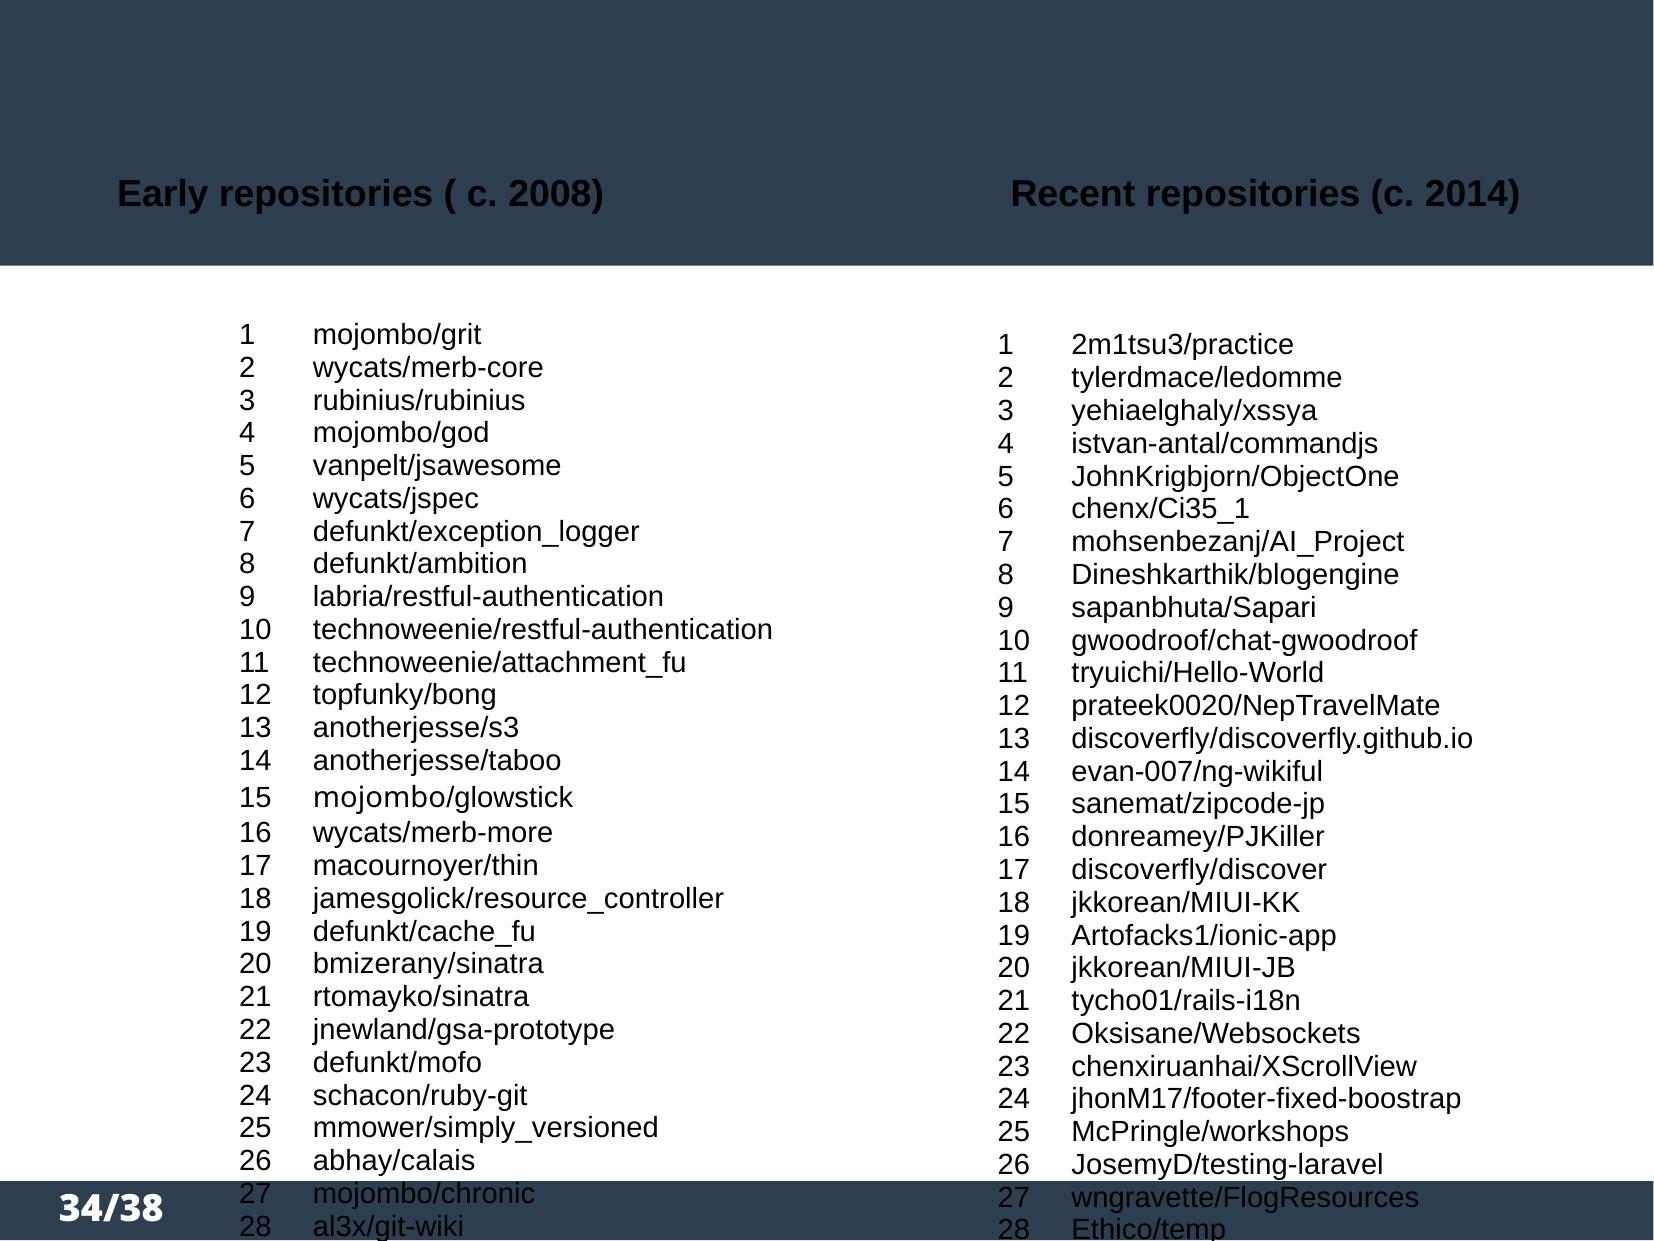

Early repositories ( c. 2008)
Recent repositories (c. 2014)
1	mojombo/grit
2	wycats/merb-core
3	rubinius/rubinius
4	mojombo/god
5	vanpelt/jsawesome
6	wycats/jspec
7	defunkt/exception_logger
8	defunkt/ambition
9	labria/restful-authentication
10	technoweenie/restful-authentication
11	technoweenie/attachment_fu
12	topfunky/bong
13	anotherjesse/s3
14	anotherjesse/taboo
15	mojombo/glowstick
16	wycats/merb-more
17	macournoyer/thin
18	jamesgolick/resource_controller
19	defunkt/cache_fu
20	bmizerany/sinatra
21	rtomayko/sinatra
22	jnewland/gsa-prototype
23	defunkt/mofo
24	schacon/ruby-git
25	mmower/simply_versioned
26	abhay/calais
27	mojombo/chronic
28	al3x/git-wiki
29	schacon/git-wiki
30	sr/git-wiki
31	queso/signal-wiki
32	drnic/ruby-on-rails-tmbundle
33	danwrong/low-pro-for-jquery
34	mojombo/yaws
35	grempe/amazon-ec2
36	peterc/switchpipe
37	up_the_irons/ebay4r
38	wycats/merb-plugins
39	atmos/fitter_happier
40	brosner/oebfare
41	cristibalan/braid
42	evilchelu/braid
43	jnicklas/uploadcolumn
44	engineyard/eycap
45	chneukirchen/gitsum
46	brosner/django-mptt
47	technomancy/bus-scheme
48	Caged/groomlake
49	sevenwire/forgery
50	lazyatom/soup
1	2m1tsu3/practice
2	tylerdmace/ledomme
3	yehiaelghaly/xssya
4	istvan-antal/commandjs
5	JohnKrigbjorn/ObjectOne
6	chenx/Ci35_1
7	mohsenbezanj/AI_Project
8	Dineshkarthik/blogengine
9	sapanbhuta/Sapari
10	gwoodroof/chat-gwoodroof
11	tryuichi/Hello-World
12	prateek0020/NepTravelMate
13	discoverfly/discoverfly.github.io
14	evan-007/ng-wikiful
15	sanemat/zipcode-jp
16	donreamey/PJKiller
17	discoverfly/discover
18	jkkorean/MIUI-KK
19	Artofacks1/ionic-app
20	jkkorean/MIUI-JB
21	tycho01/rails-i18n
22	Oksisane/Websockets
23	chenxiruanhai/XScrollView
24	jhonM17/footer-fixed-boostrap
25	McPringle/workshops
26	JosemyD/testing-laravel
27	wngravette/FlogResources
28	Ethico/temp
29	Tripod2K/cse223p
30	Parbhat/tango_with_django_1.6
31	ManuelAlanis/ios
32	kowito/pnxstudio
33	raimana/activiti_merger
34	dylanling/connect_four
35	vipseo2014/game-cho-android
36	dylanling/connect
37	analoq/temvoc
38	a554b554/algorithm-competition
39	a7657z/12306_2
40	scwuhao/jumpybloc
41	jjfine/post_mail
42	h4di/PROYEK-TKPPL
43	EXOgreen/TwitchBot
44	ericcarpenterle/creepcreep
45	pt1490/ubuntu-example
46	tstrimple/cookie-parser
47	AngAven/Pulse
48	lyc4n/lyc4n.github.io
49	drjwhut/elebldc
50	mivim/fosiness